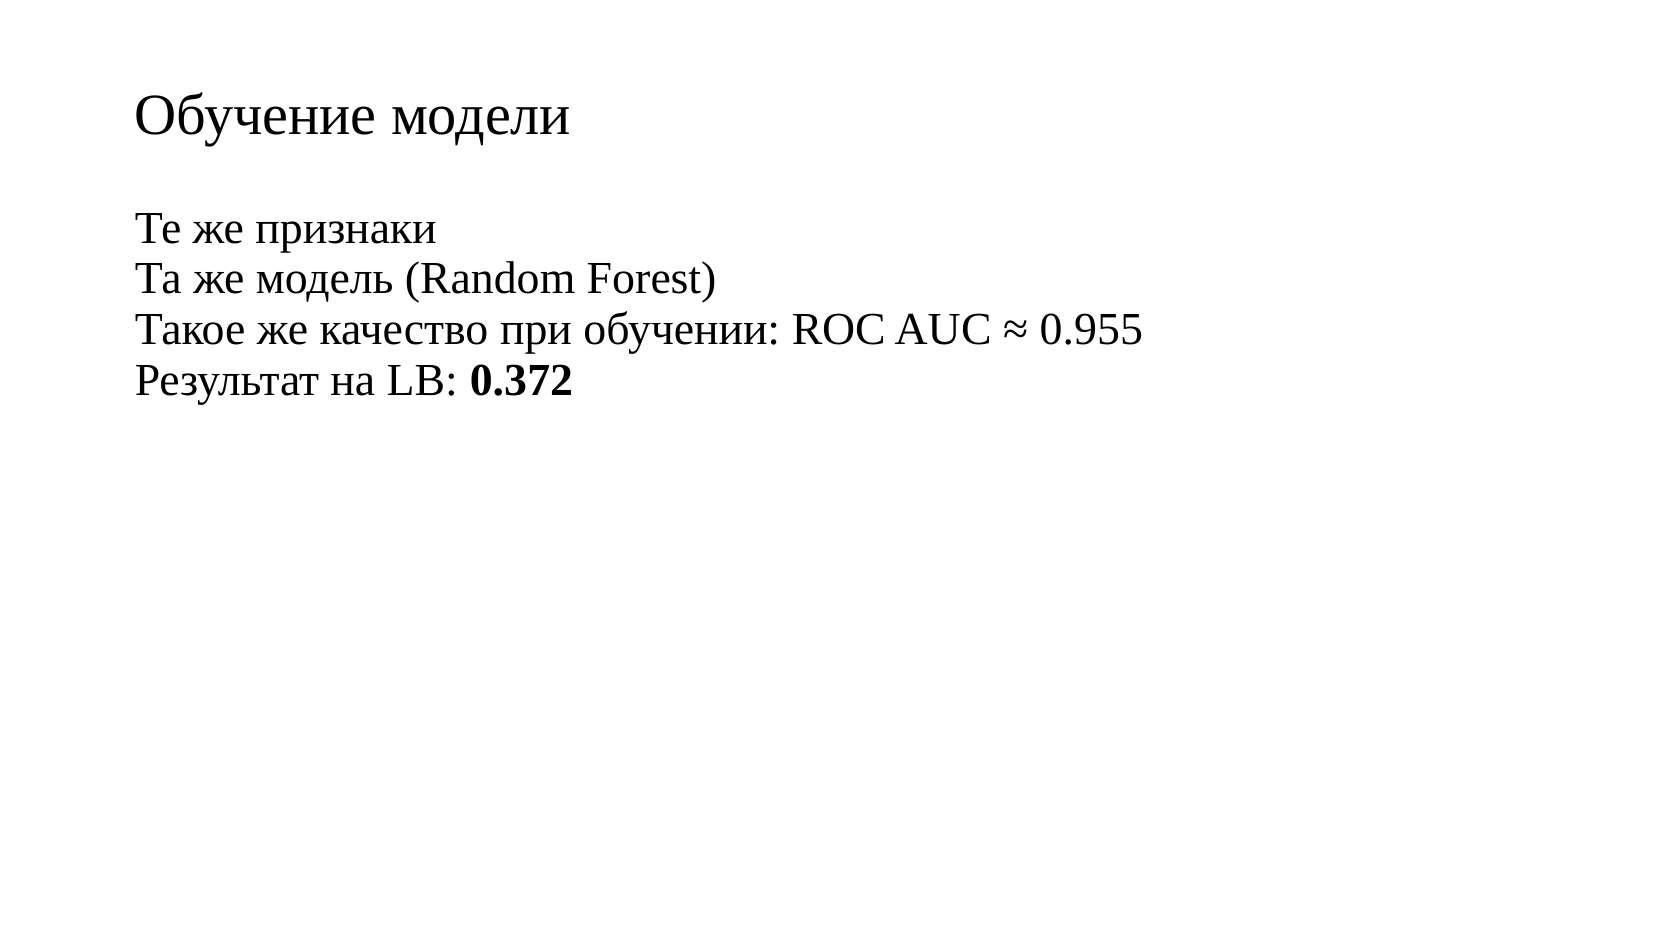

Обучение модели
Те же признаки
Та же модель (Random Forest)
Такое же качество при обучении: ROC AUC ≈ 0.955
Результат на LB: 0.372